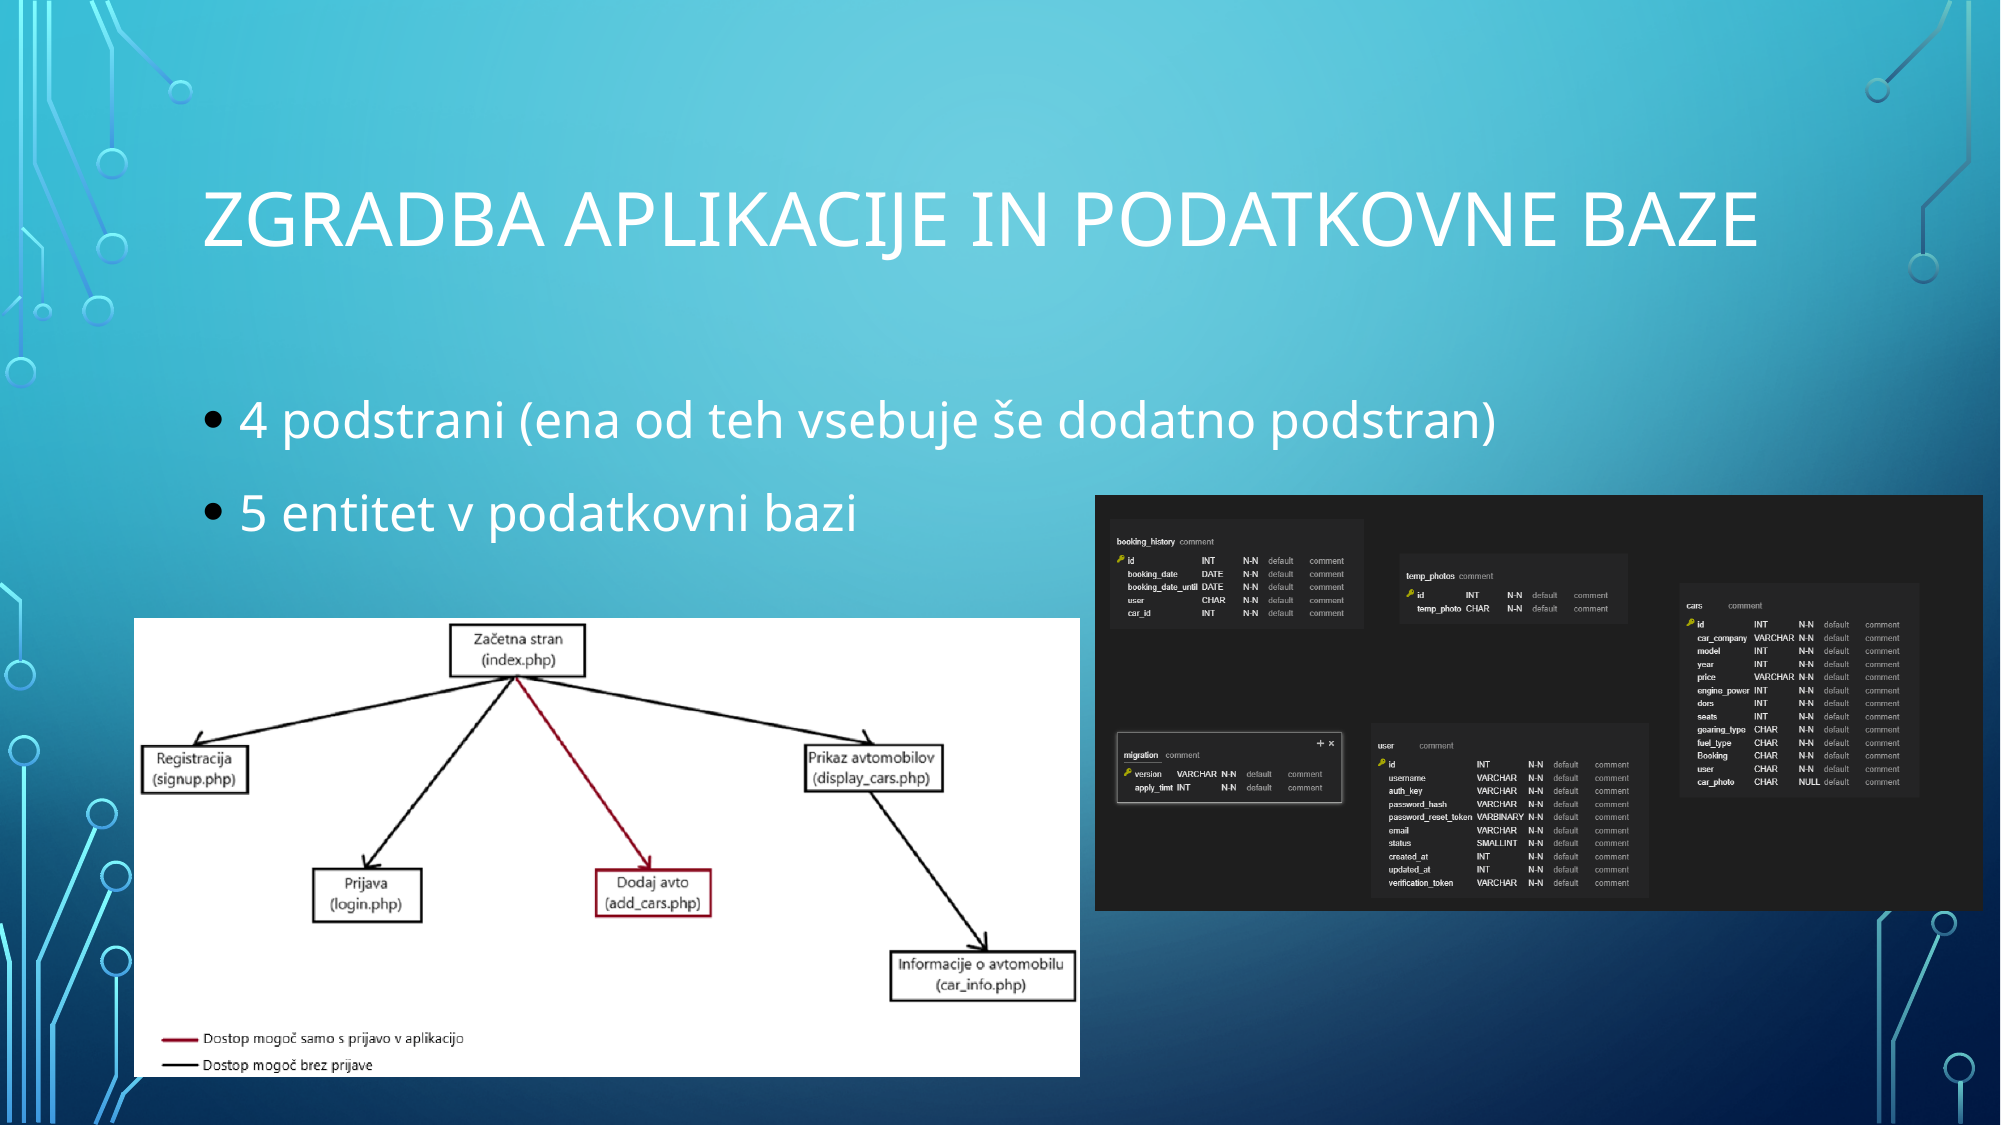

# Zgradba aplikacije in podatkovne baze
4 podstrani (ena od teh vsebuje še dodatno podstran)
5 entitet v podatkovni bazi